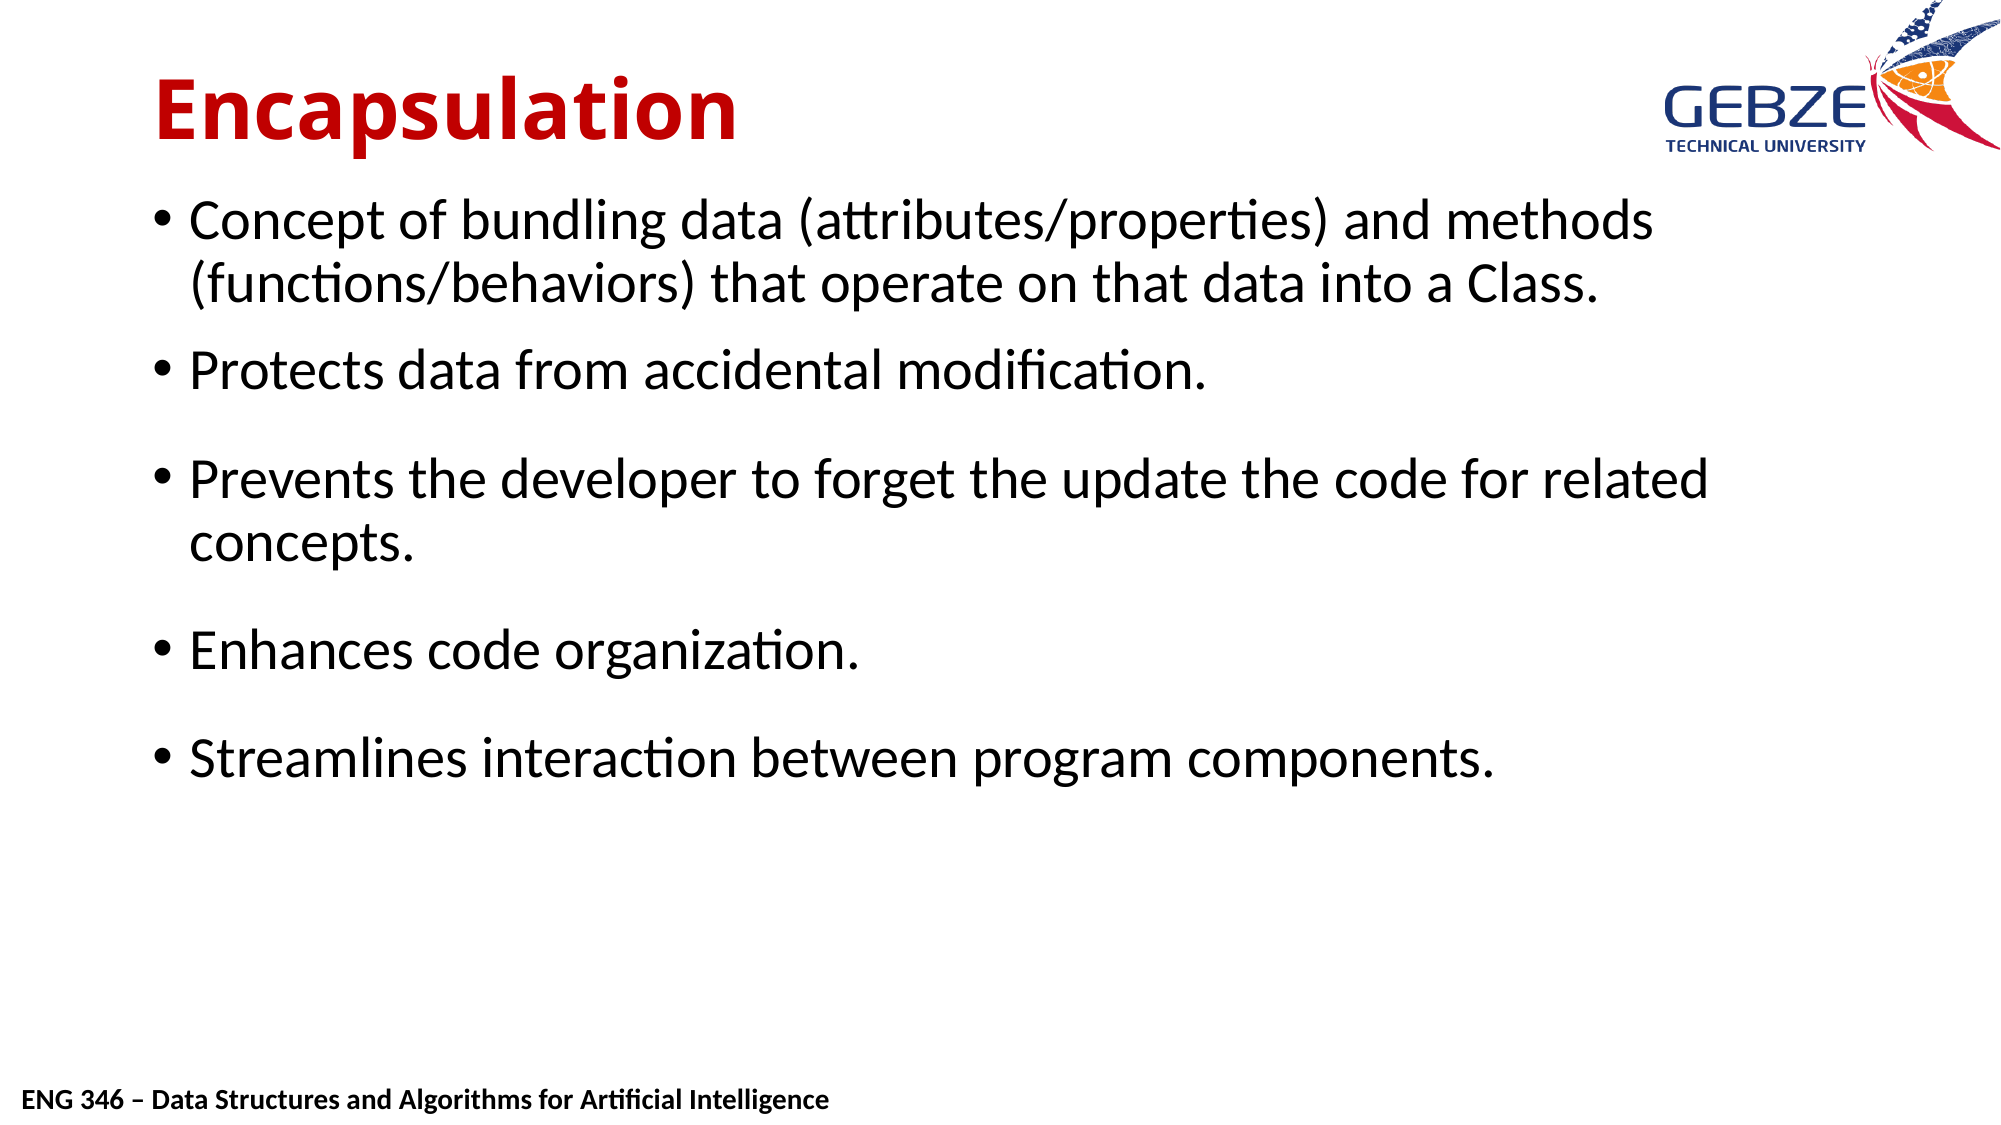

# Encapsulation
Concept of bundling data (attributes/properties) and methods (functions/behaviors) that operate on that data into a Class.
Protects data from accidental modification.
Prevents the developer to forget the update the code for related concepts.
Enhances code organization.
Streamlines interaction between program components.